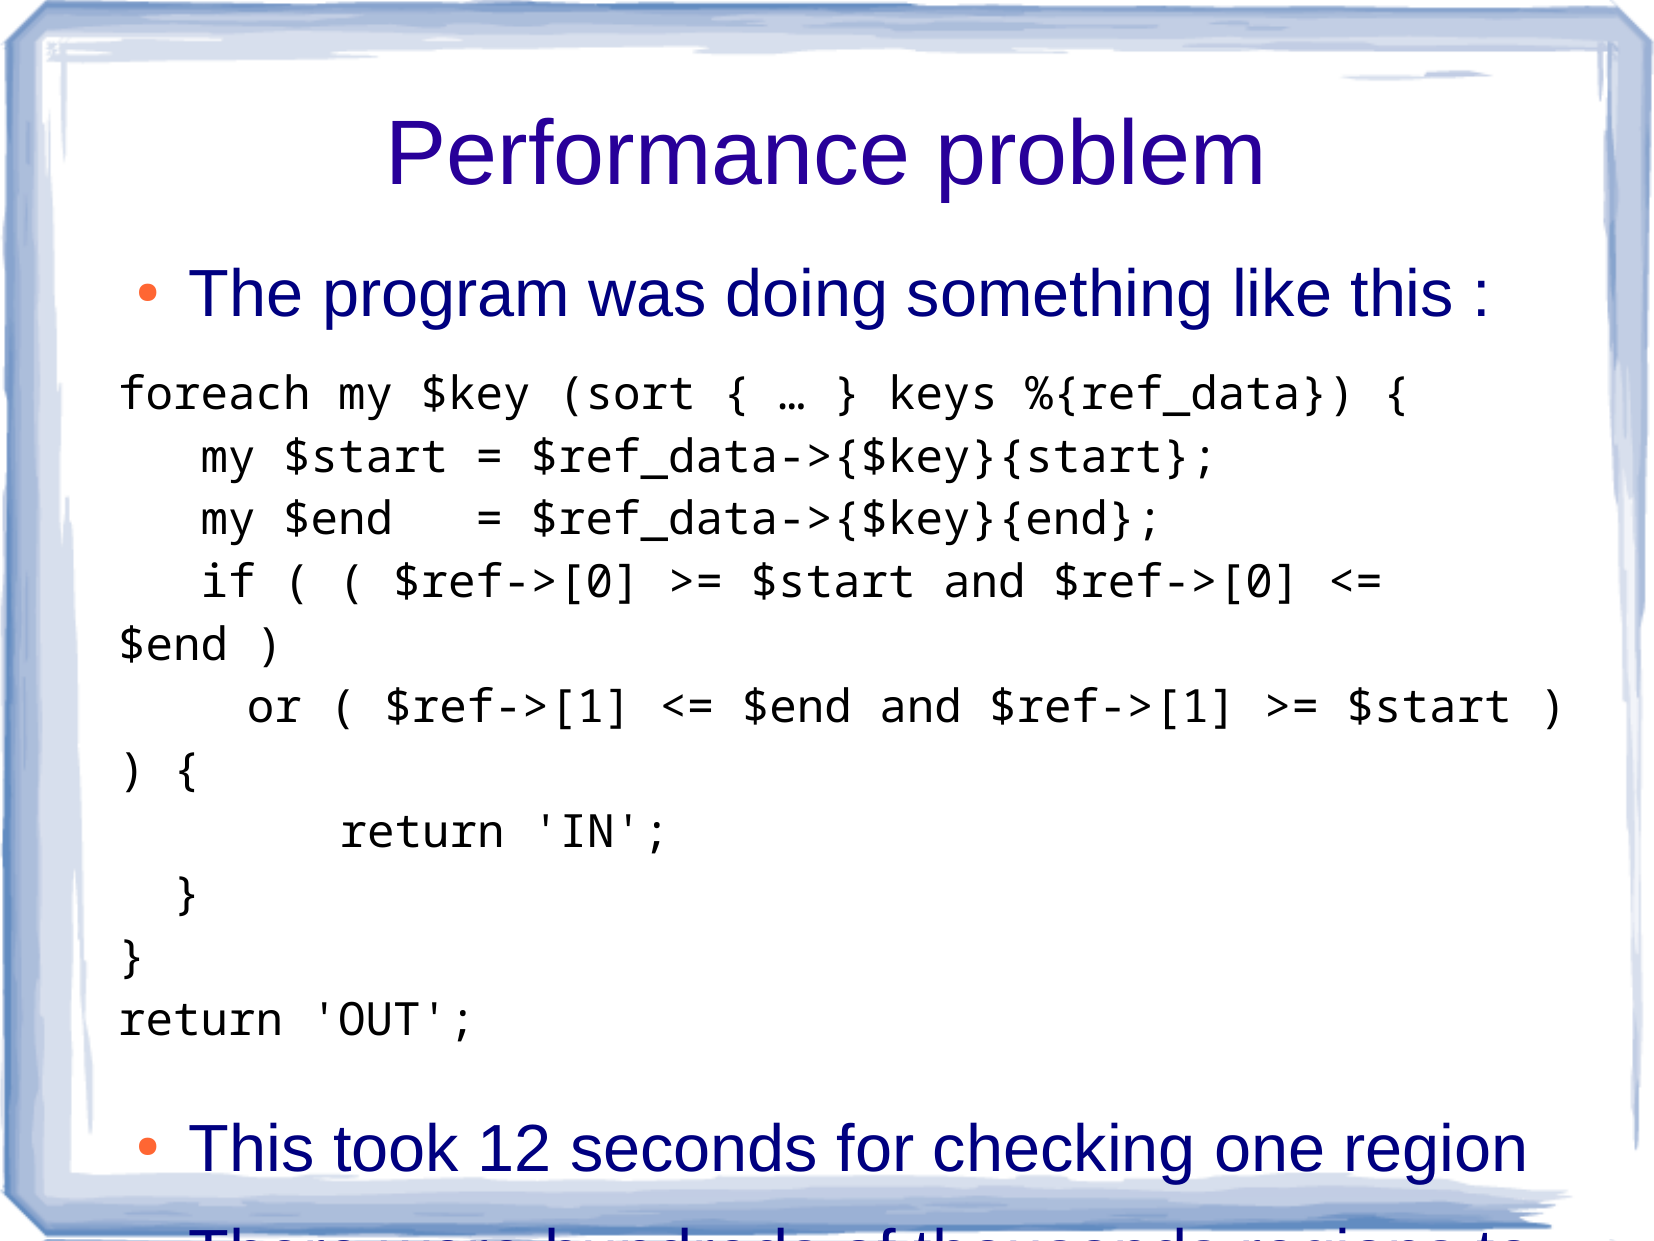

# Performance problem
The program was doing something like this :
foreach my $key (sort { … } keys %{ref_data}) {
 my $start = $ref_data->{$key}{start};
 my $end = $ref_data->{$key}{end};
 if ( ( $ref->[0] >= $start and $ref->[0] <= $end )
	 or ( $ref->[1] <= $end and $ref->[1] >= $start ) ) {
			return 'IN';
 }
}
return 'OUT';
This took 12 seconds for checking one region
There were hundreds of thousands regions to check – so about 330 hrs for 100,000 regions